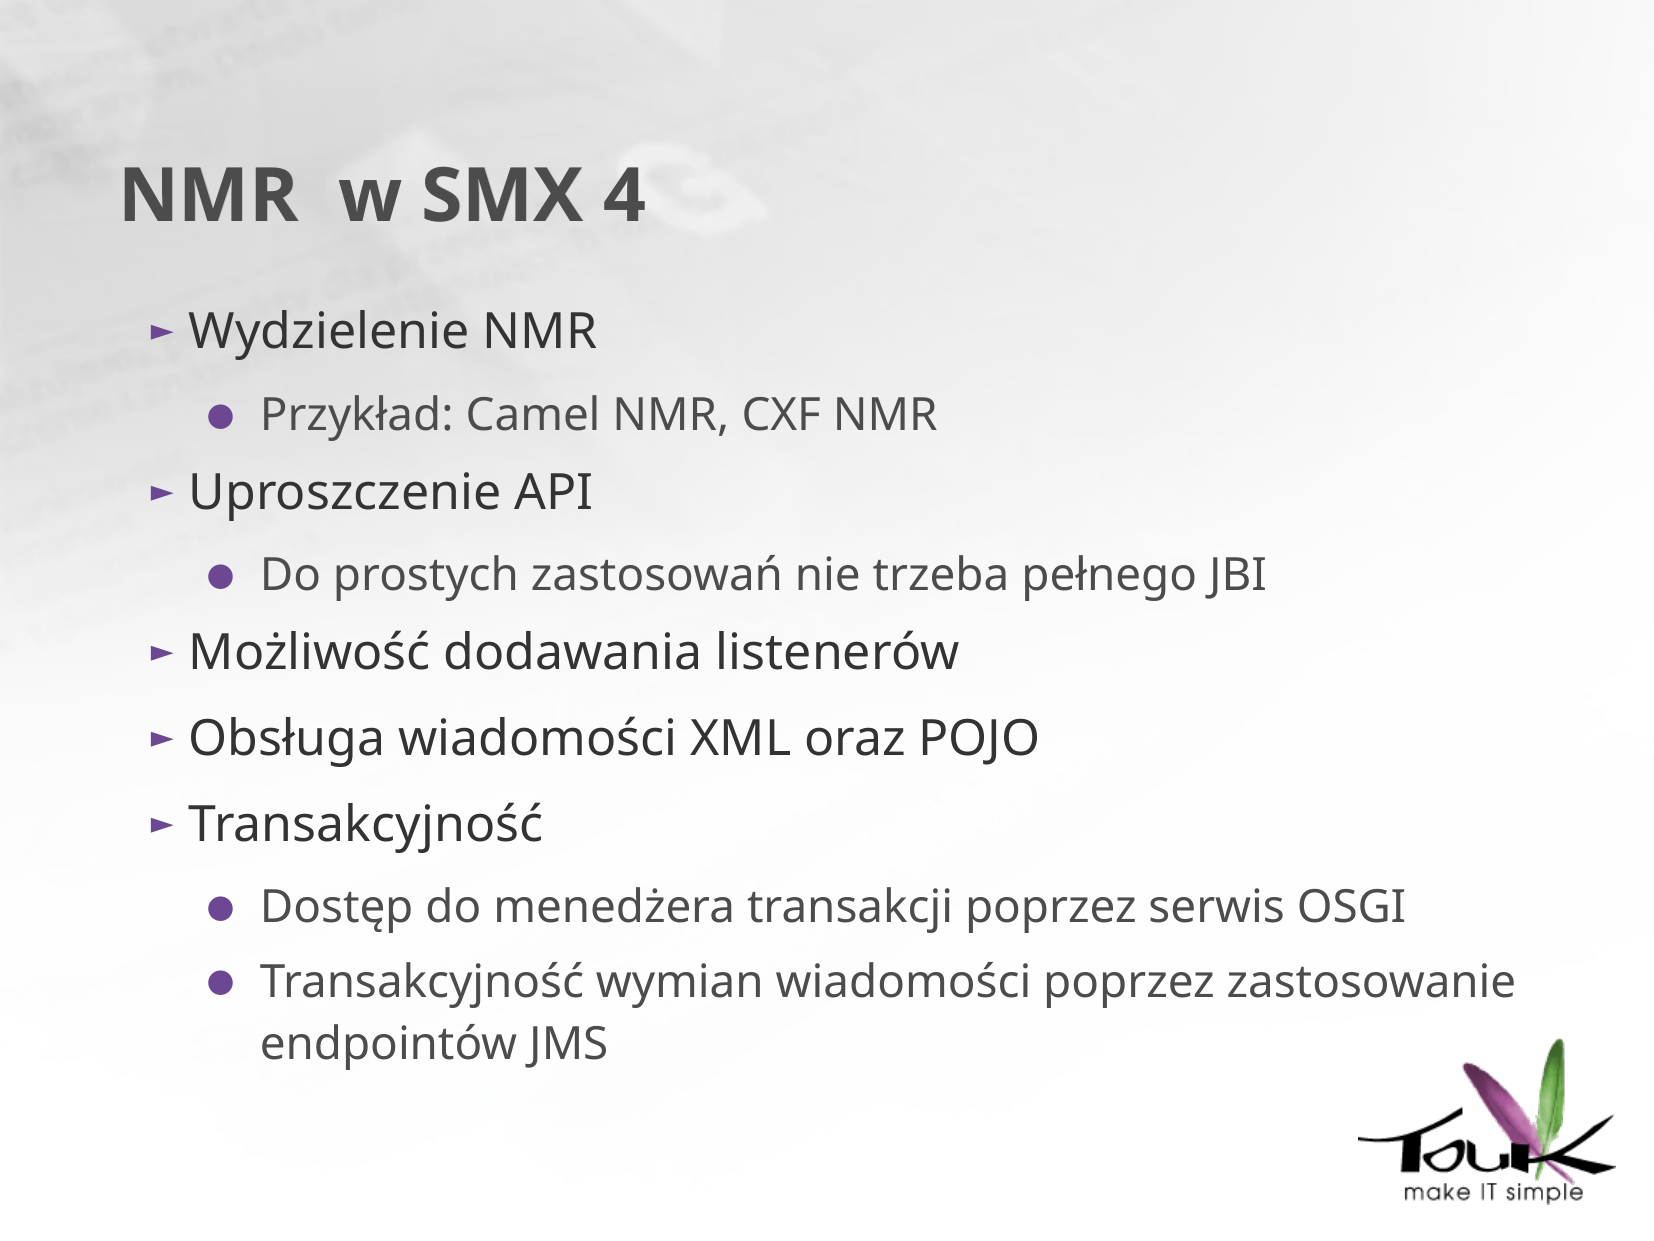

# NMR w SMX 4
Wydzielenie NMR
Przykład: Camel NMR, CXF NMR
Uproszczenie API
Do prostych zastosowań nie trzeba pełnego JBI
Możliwość dodawania listenerów
Obsługa wiadomości XML oraz POJO
Transakcyjność
Dostęp do menedżera transakcji poprzez serwis OSGI
Transakcyjność wymian wiadomości poprzez zastosowanie endpointów JMS